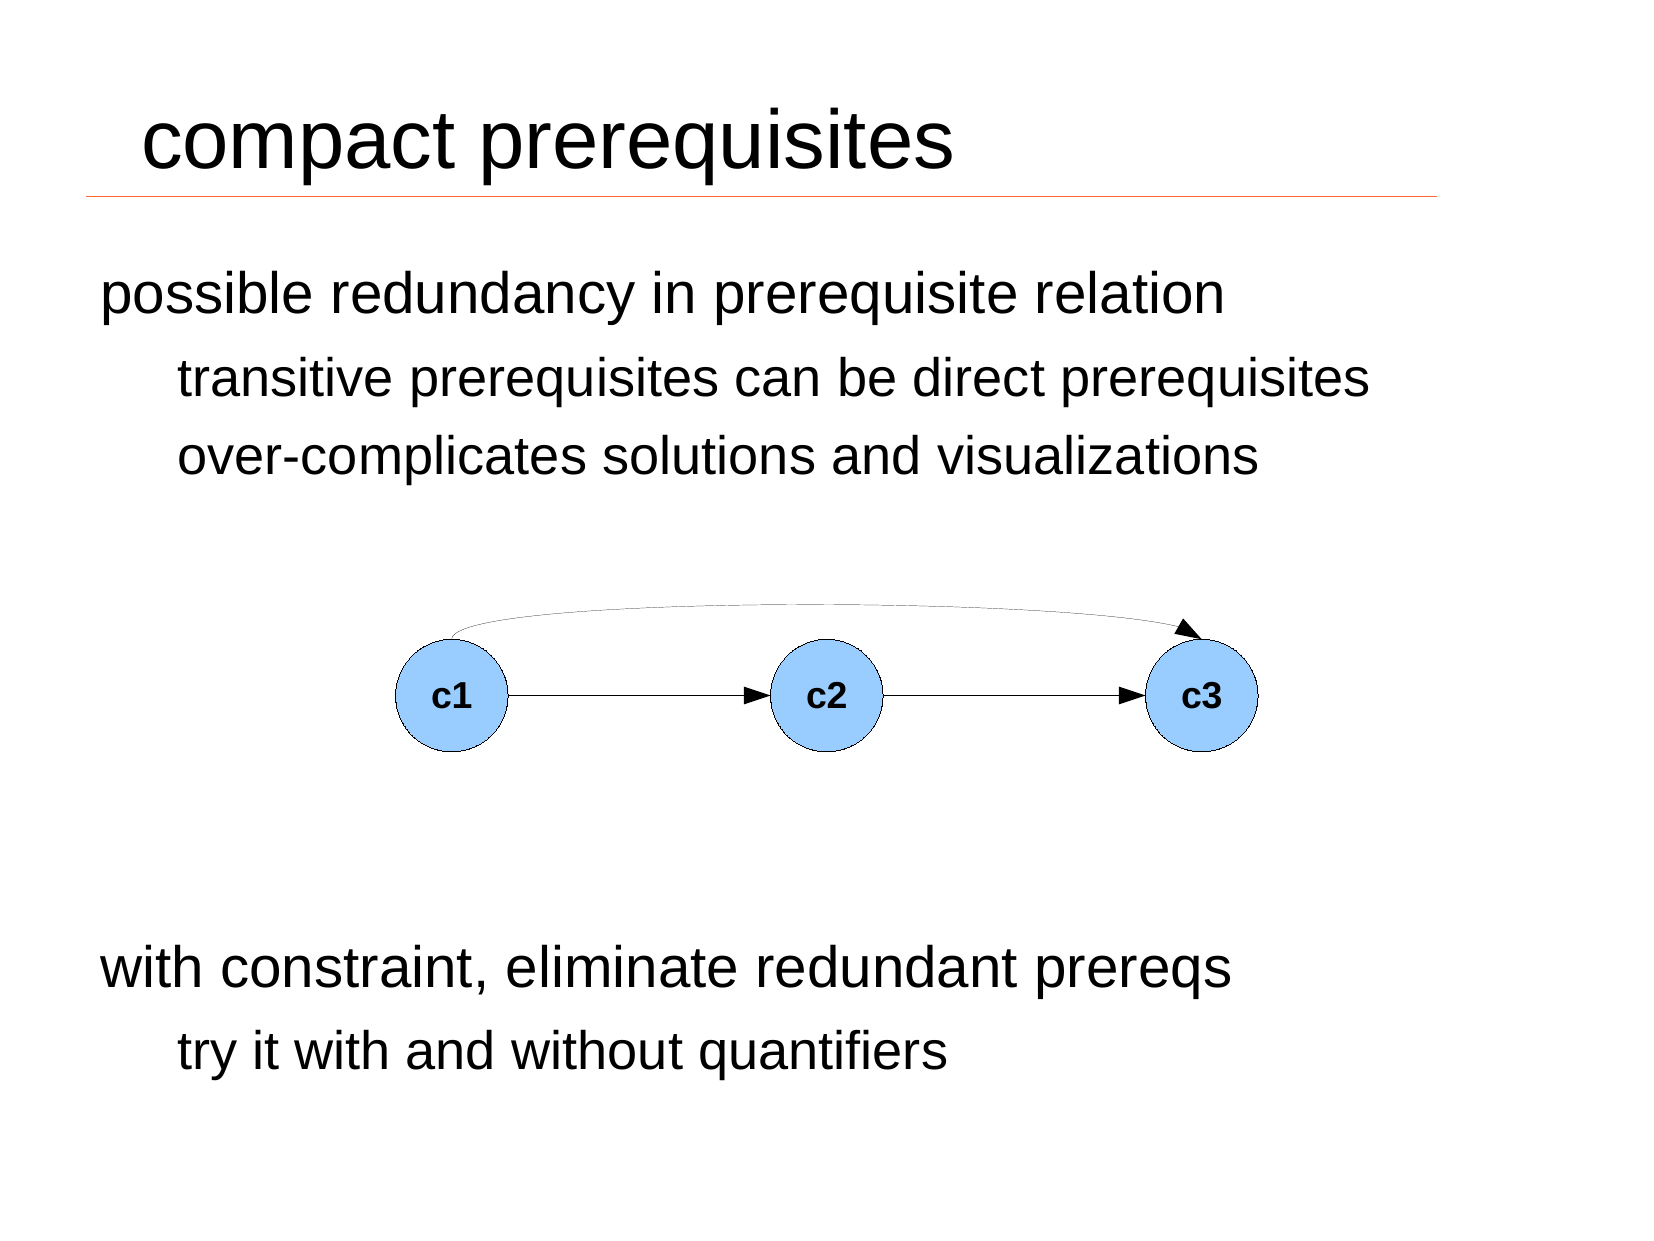

# compact prerequisites
possible redundancy in prerequisite relation
transitive prerequisites can be direct prerequisites
over-complicates solutions and visualizations
with constraint, eliminate redundant prereqs
try it with and without quantifiers
c1
c2
c3